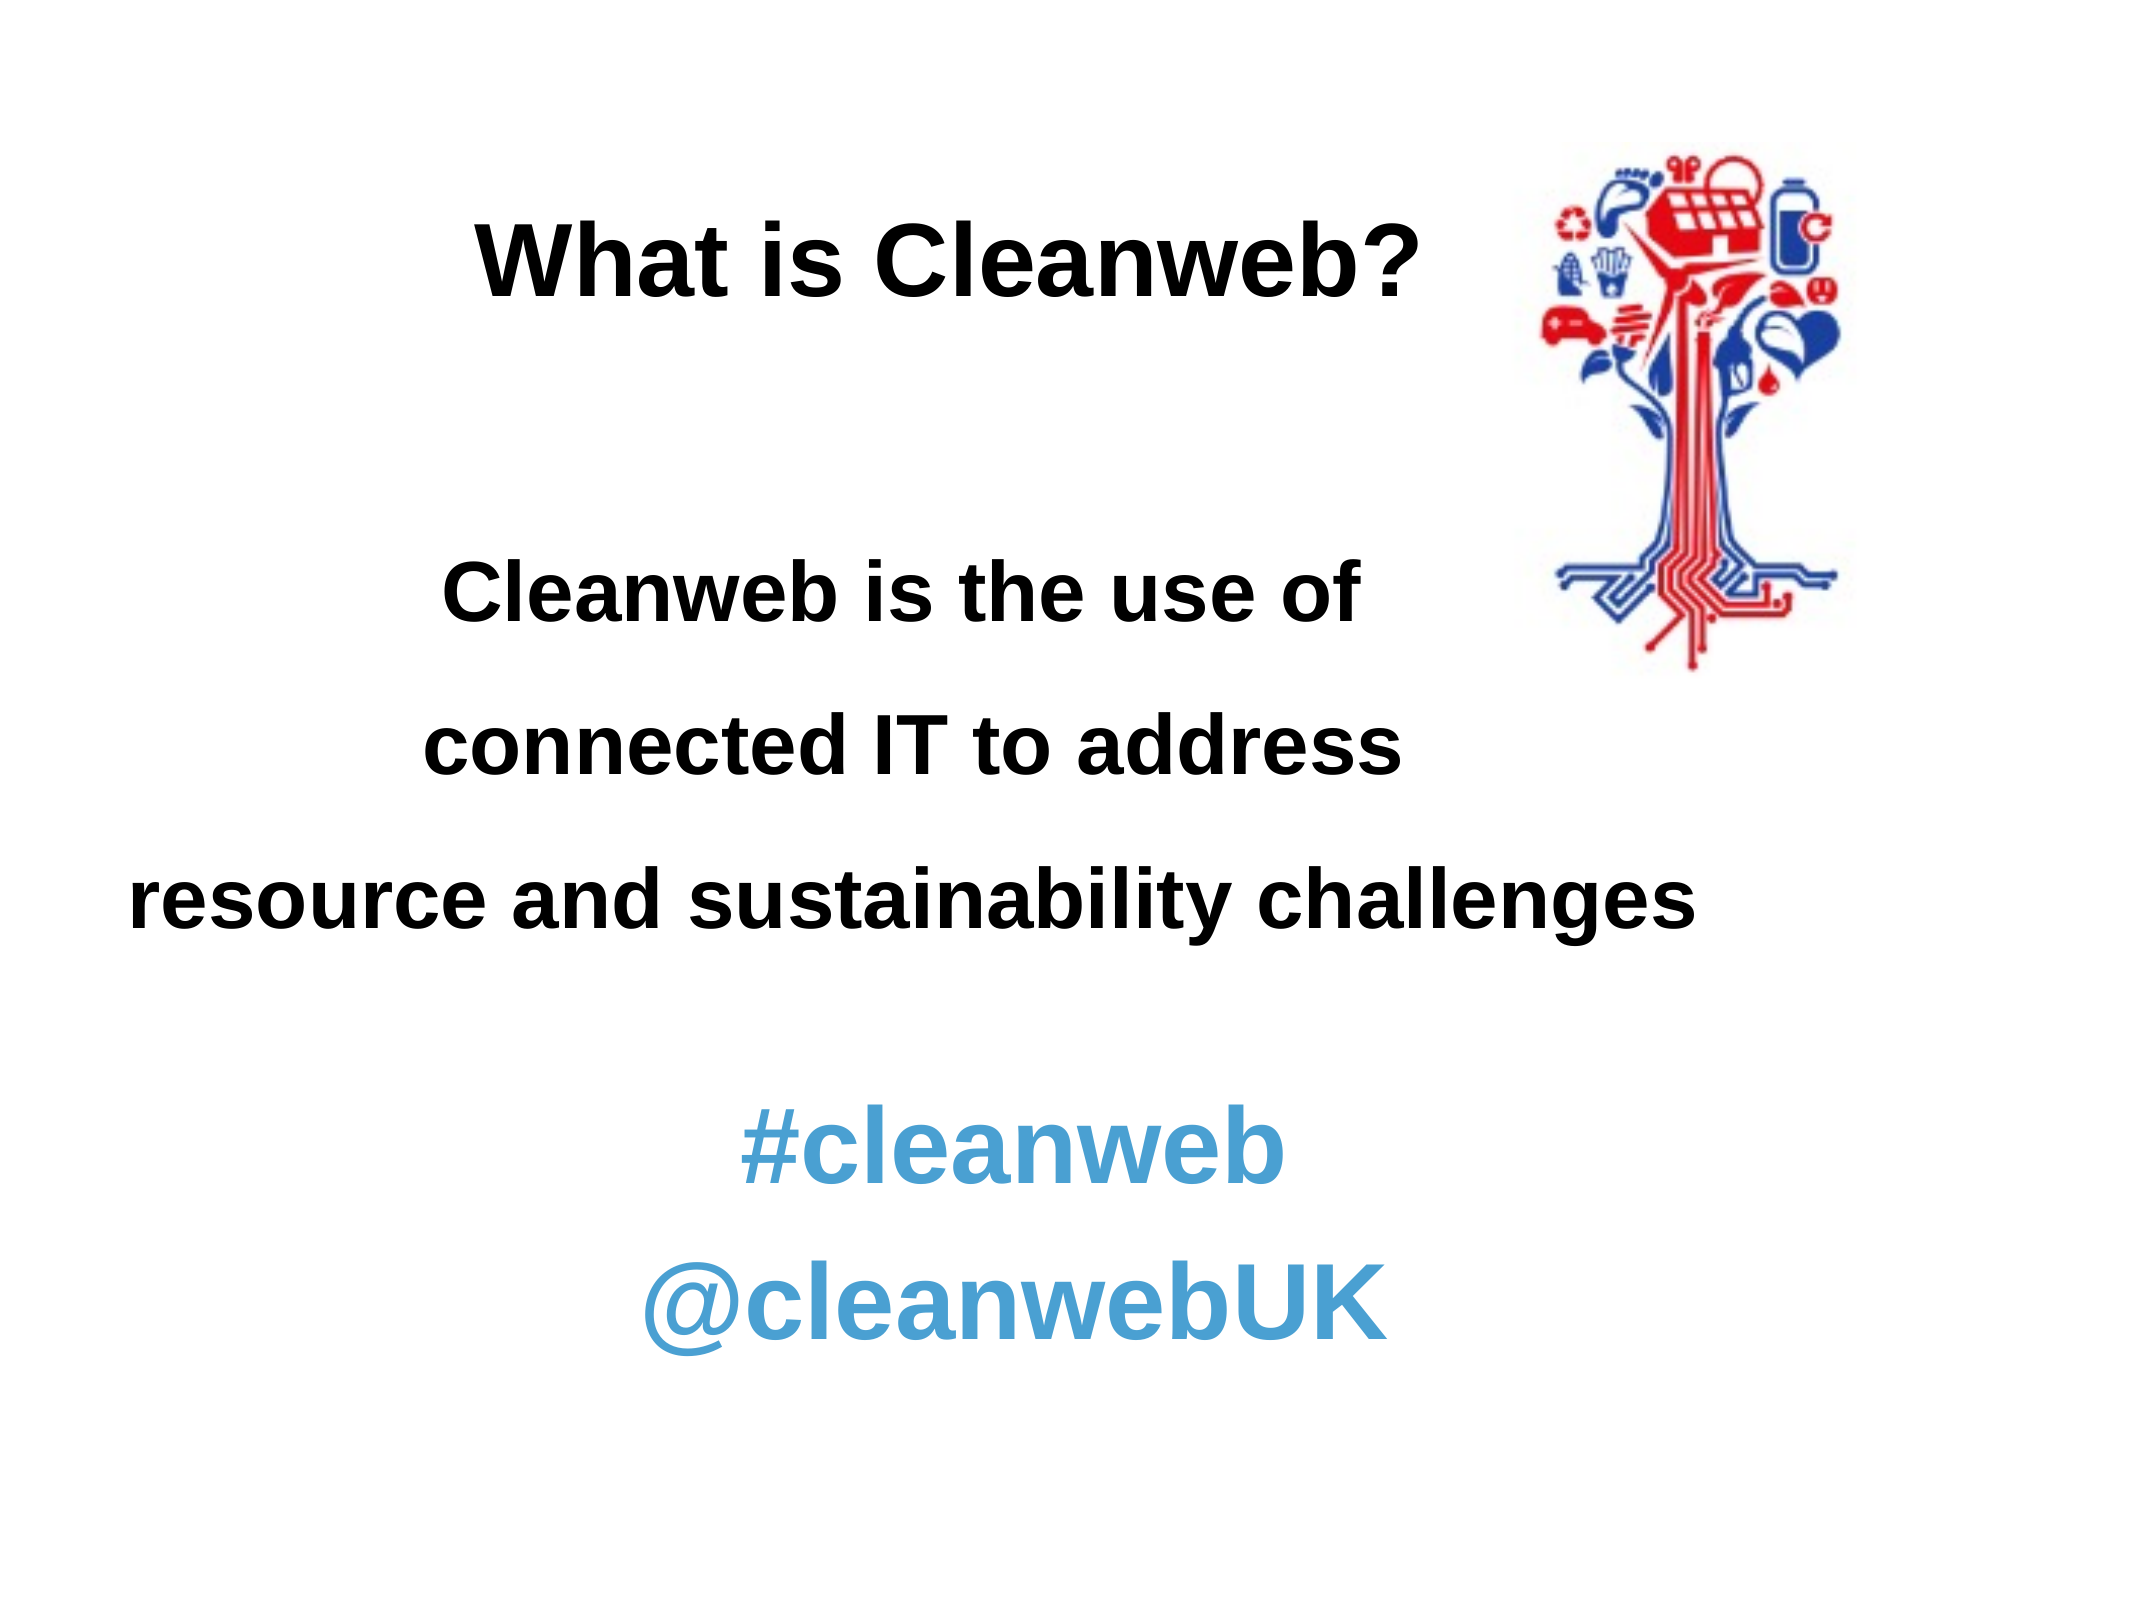

What is Cleanweb?
Cleanweb is the use of
connected IT to address
resource and sustainability challenges
#cleanweb
@cleanwebUK